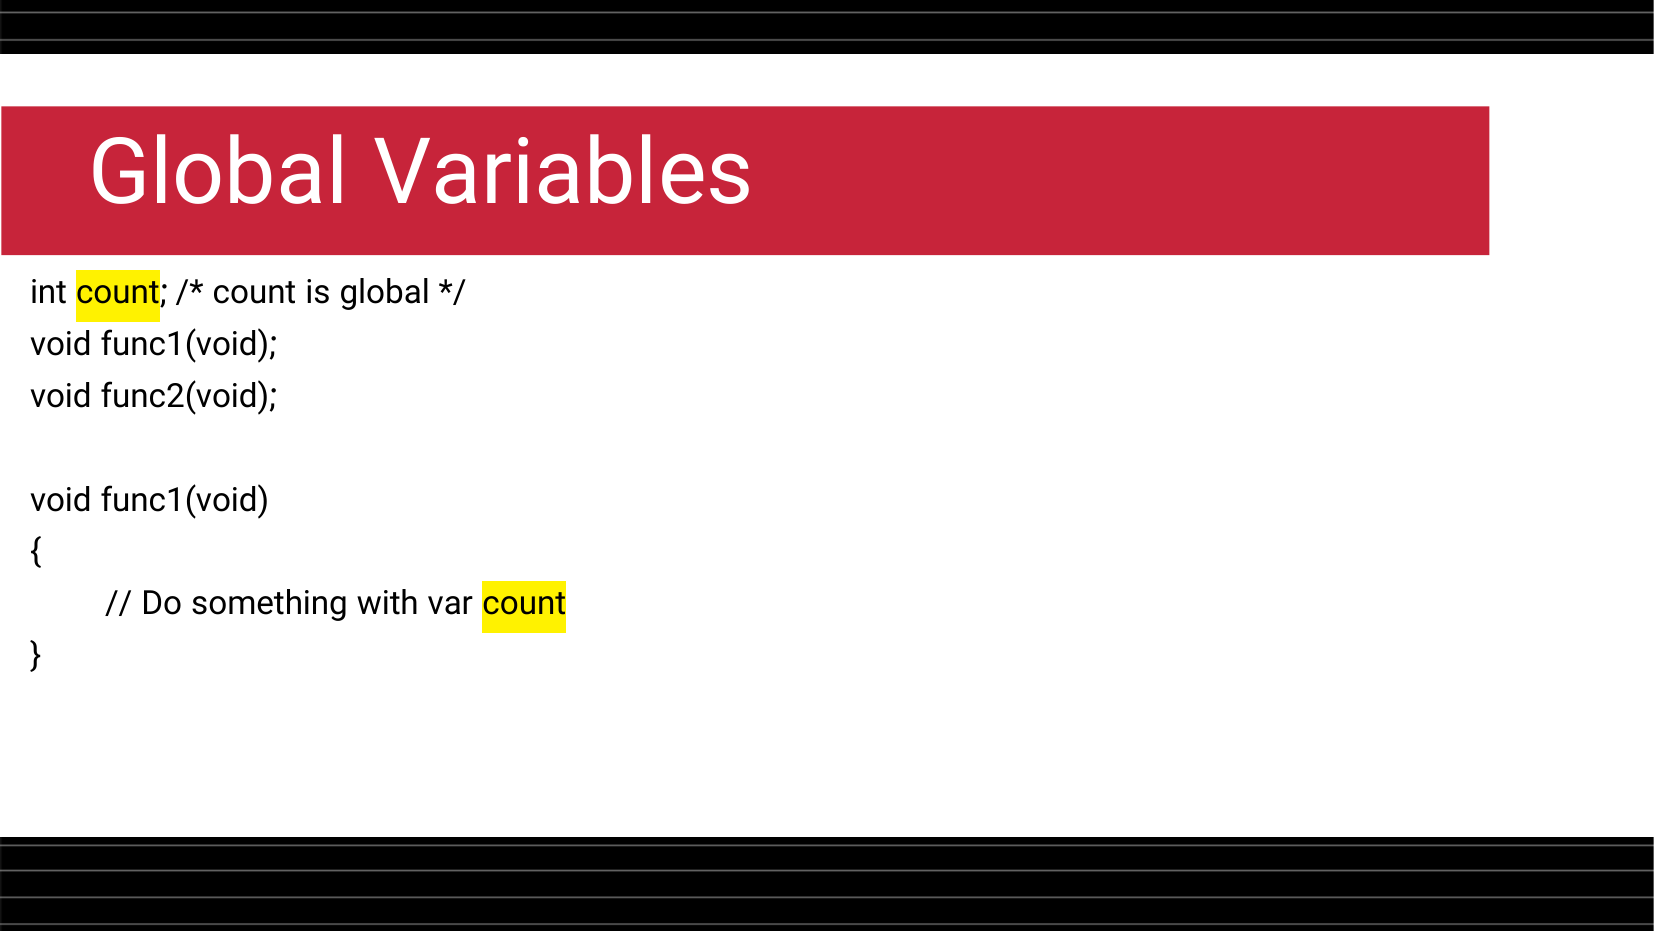

Global Variables
# int count; /* count is global */
void func1(void);
void func2(void);
void func1(void)
{
	// Do something with var count
}